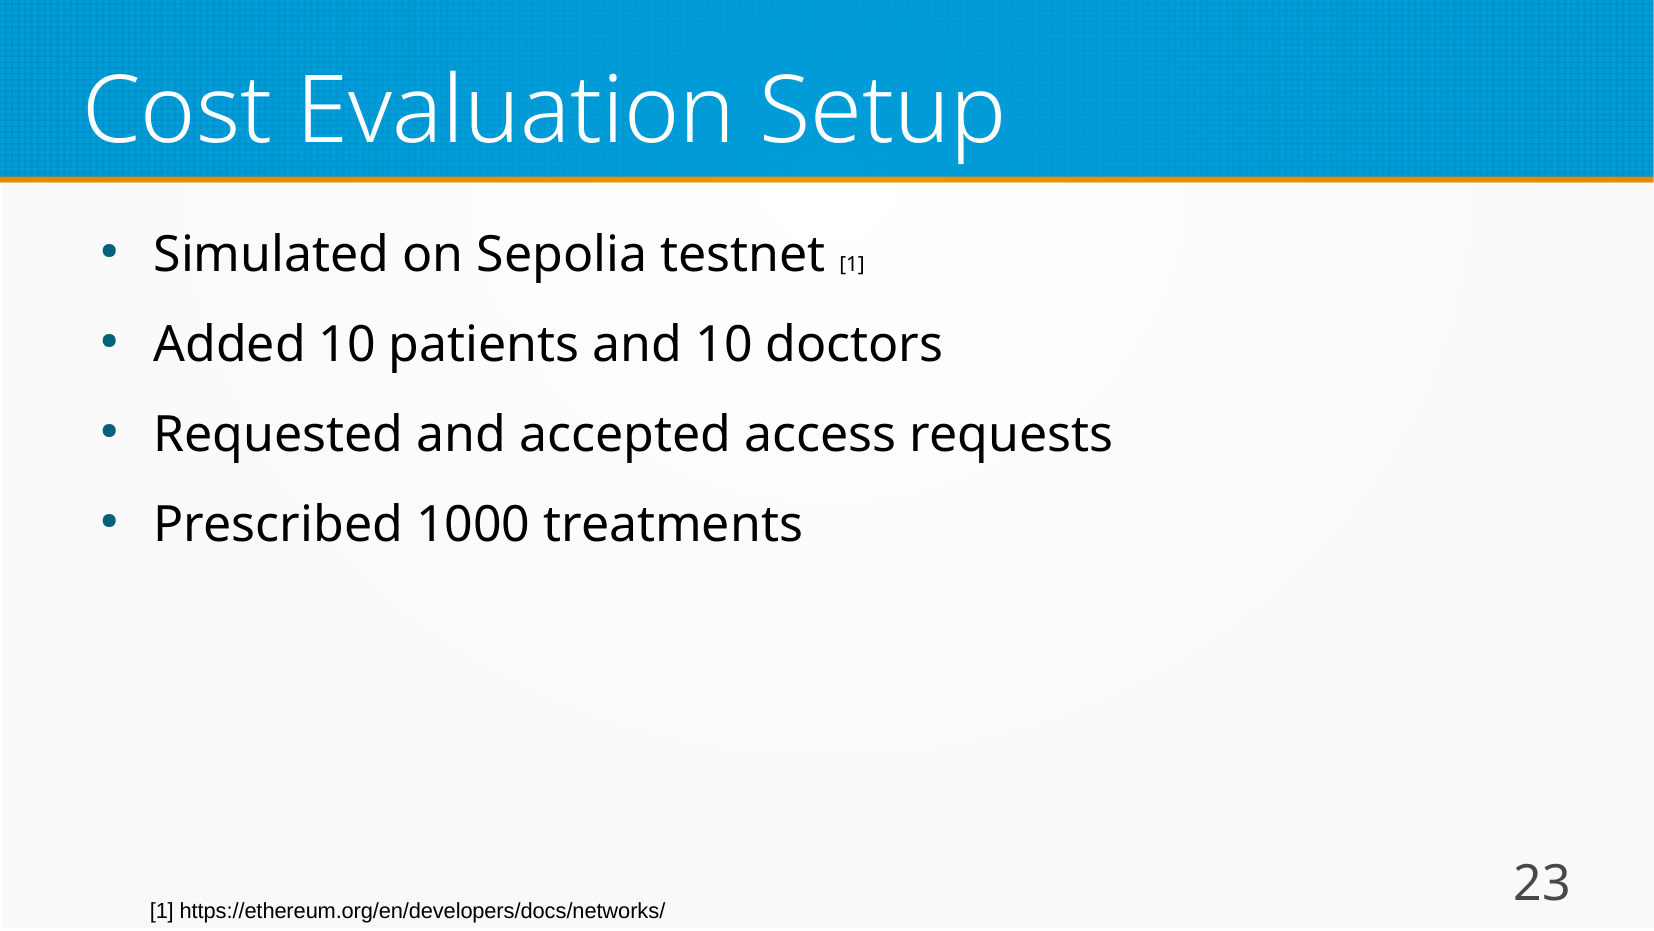

# Cost Evaluation Setup
Simulated on Sepolia testnet [1]
Added 10 patients and 10 doctors
Requested and accepted access requests
Prescribed 1000 treatments
23
[1] https://ethereum.org/en/developers/docs/networks/